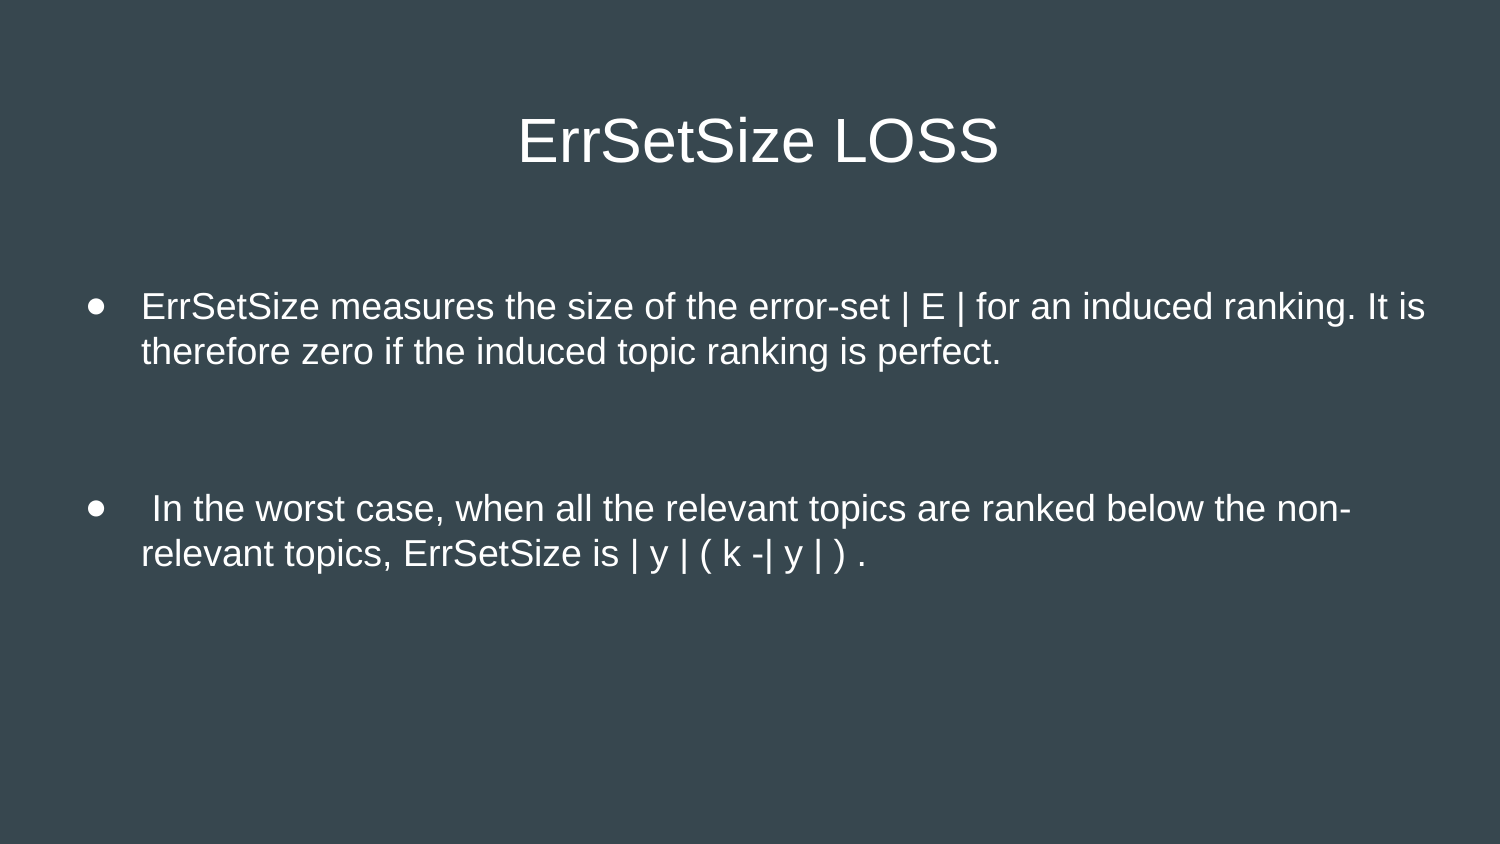

# ErrSetSize LOSS
ErrSetSize measures the size of the error-set | E | for an induced ranking. It is therefore zero if the induced topic ranking is perfect.
 In the worst case, when all the relevant topics are ranked below the non-relevant topics, ErrSetSize is | y | ( k -| y | ) .